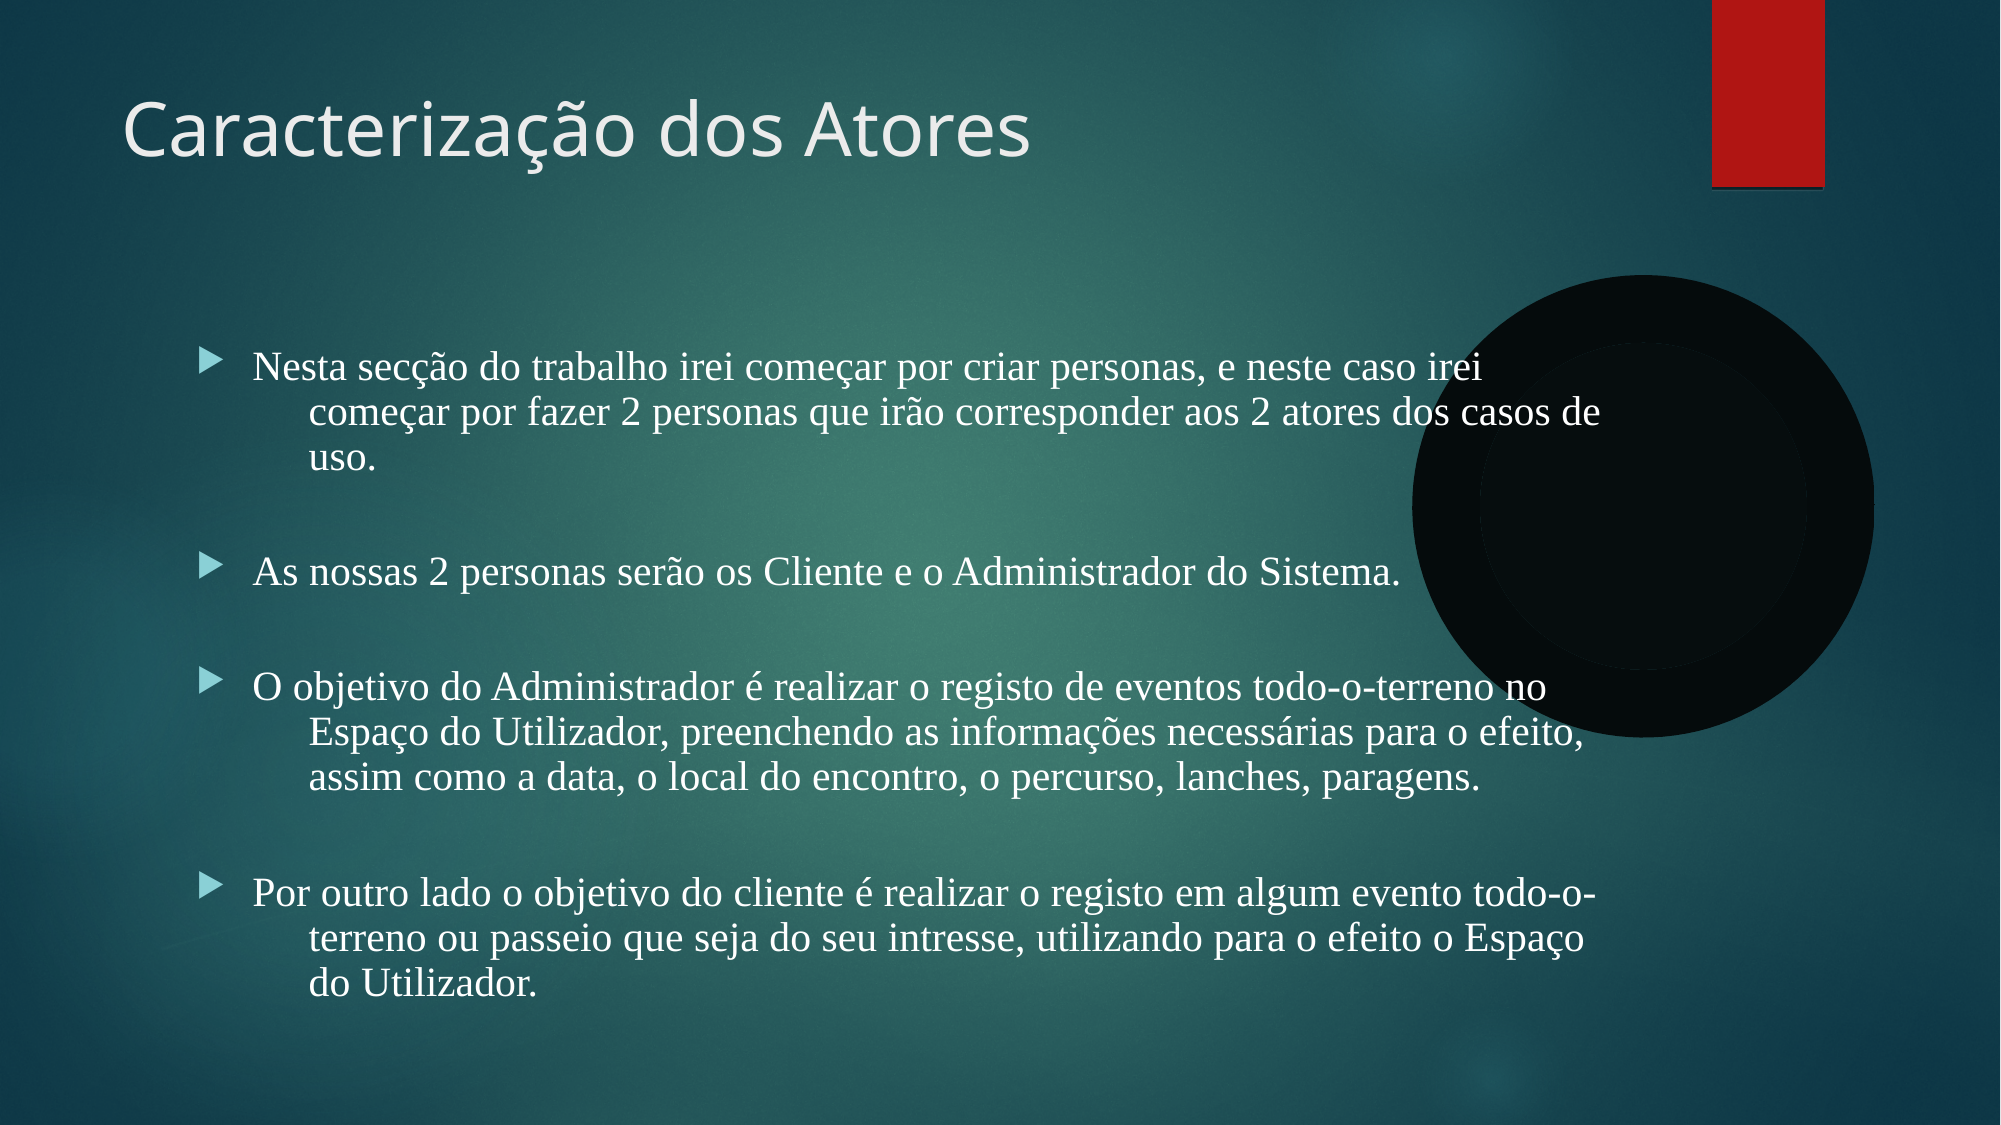

# Caracterização dos Atores
Nesta secção do trabalho irei começar por criar personas, e neste caso irei começar por fazer 2 personas que irão corresponder aos 2 atores dos casos de uso.
As nossas 2 personas serão os Cliente e o Administrador do Sistema.
O objetivo do Administrador é realizar o registo de eventos todo-o-terreno no Espaço do Utilizador, preenchendo as informações necessárias para o efeito, assim como a data, o local do encontro, o percurso, lanches, paragens.
Por outro lado o objetivo do cliente é realizar o registo em algum evento todo-o-terreno ou passeio que seja do seu intresse, utilizando para o efeito o Espaço do Utilizador.